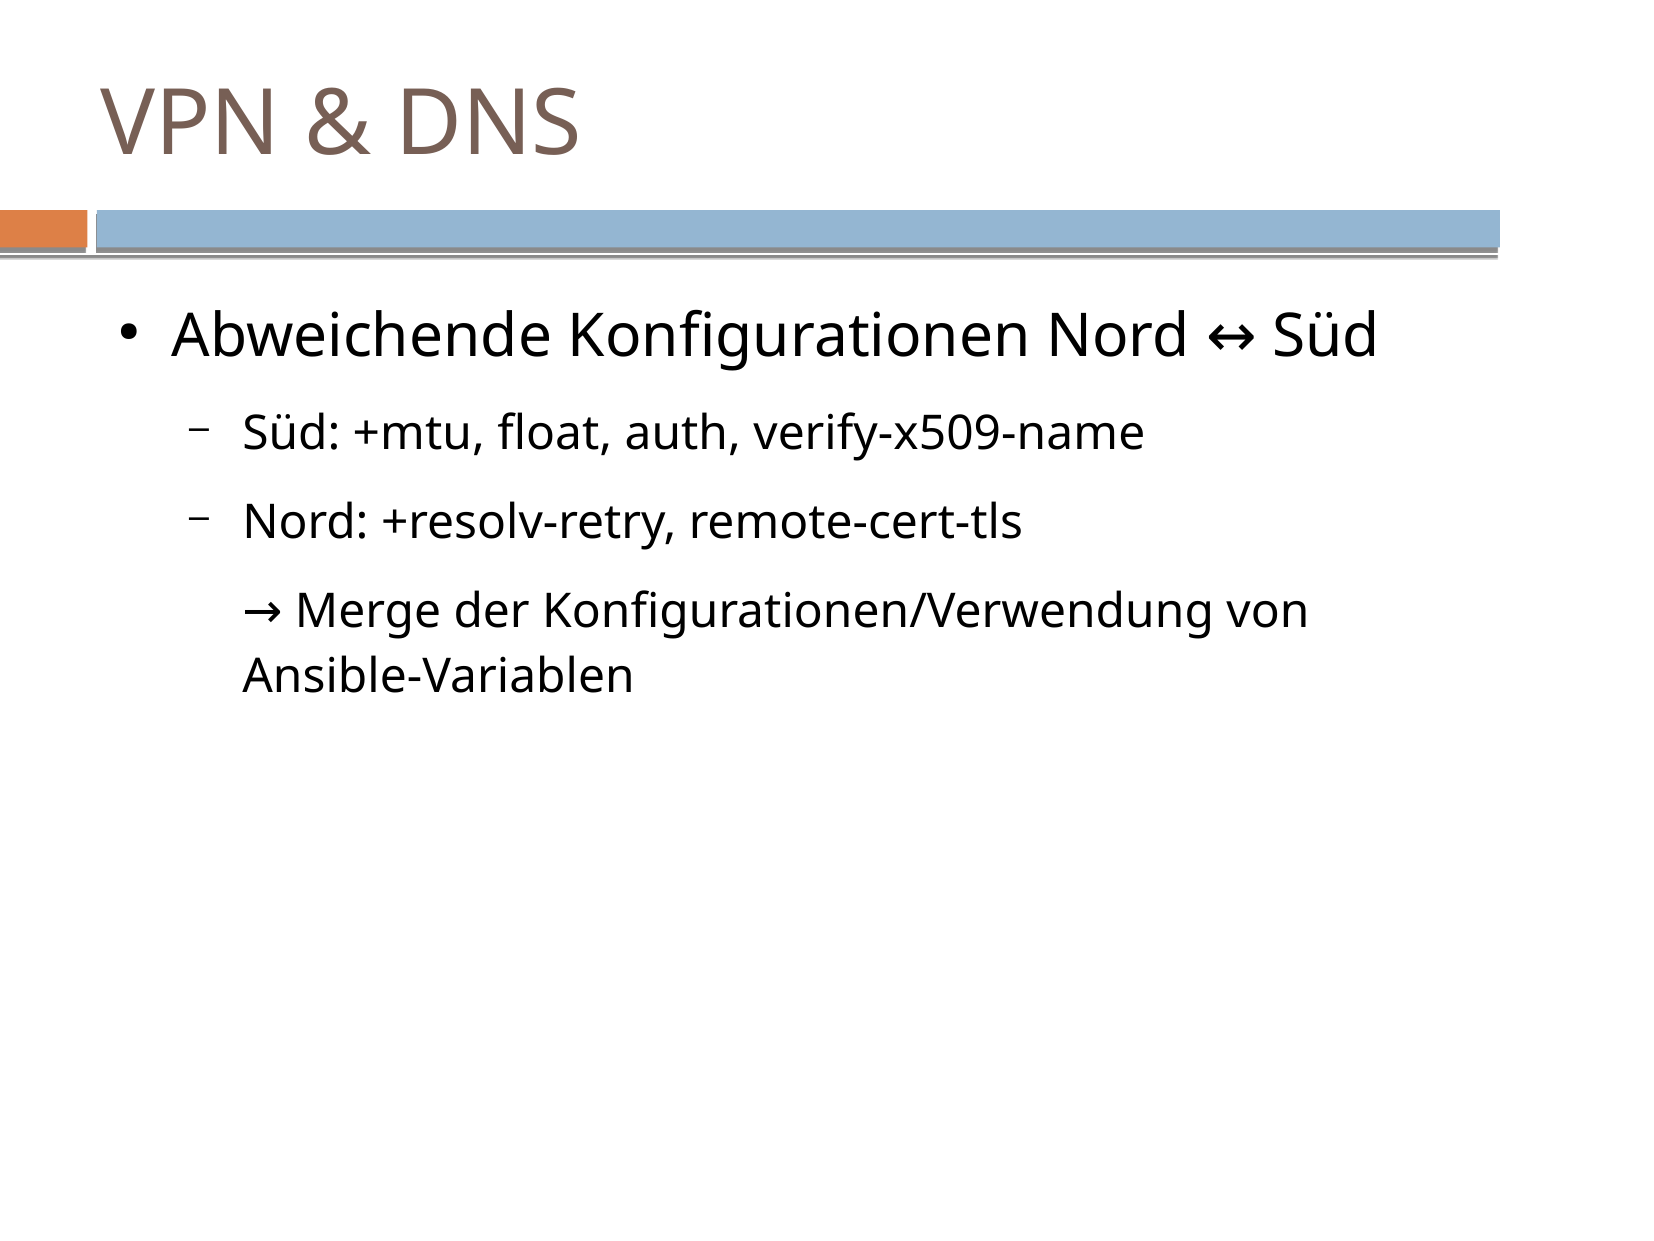

# VPN & DNS
Abweichende Konfigurationen Nord ↔ Süd
Süd: +mtu, float, auth, verify-x509-name
Nord: +resolv-retry, remote-cert-tls
→ Merge der Konfigurationen/Verwendung von Ansible-Variablen